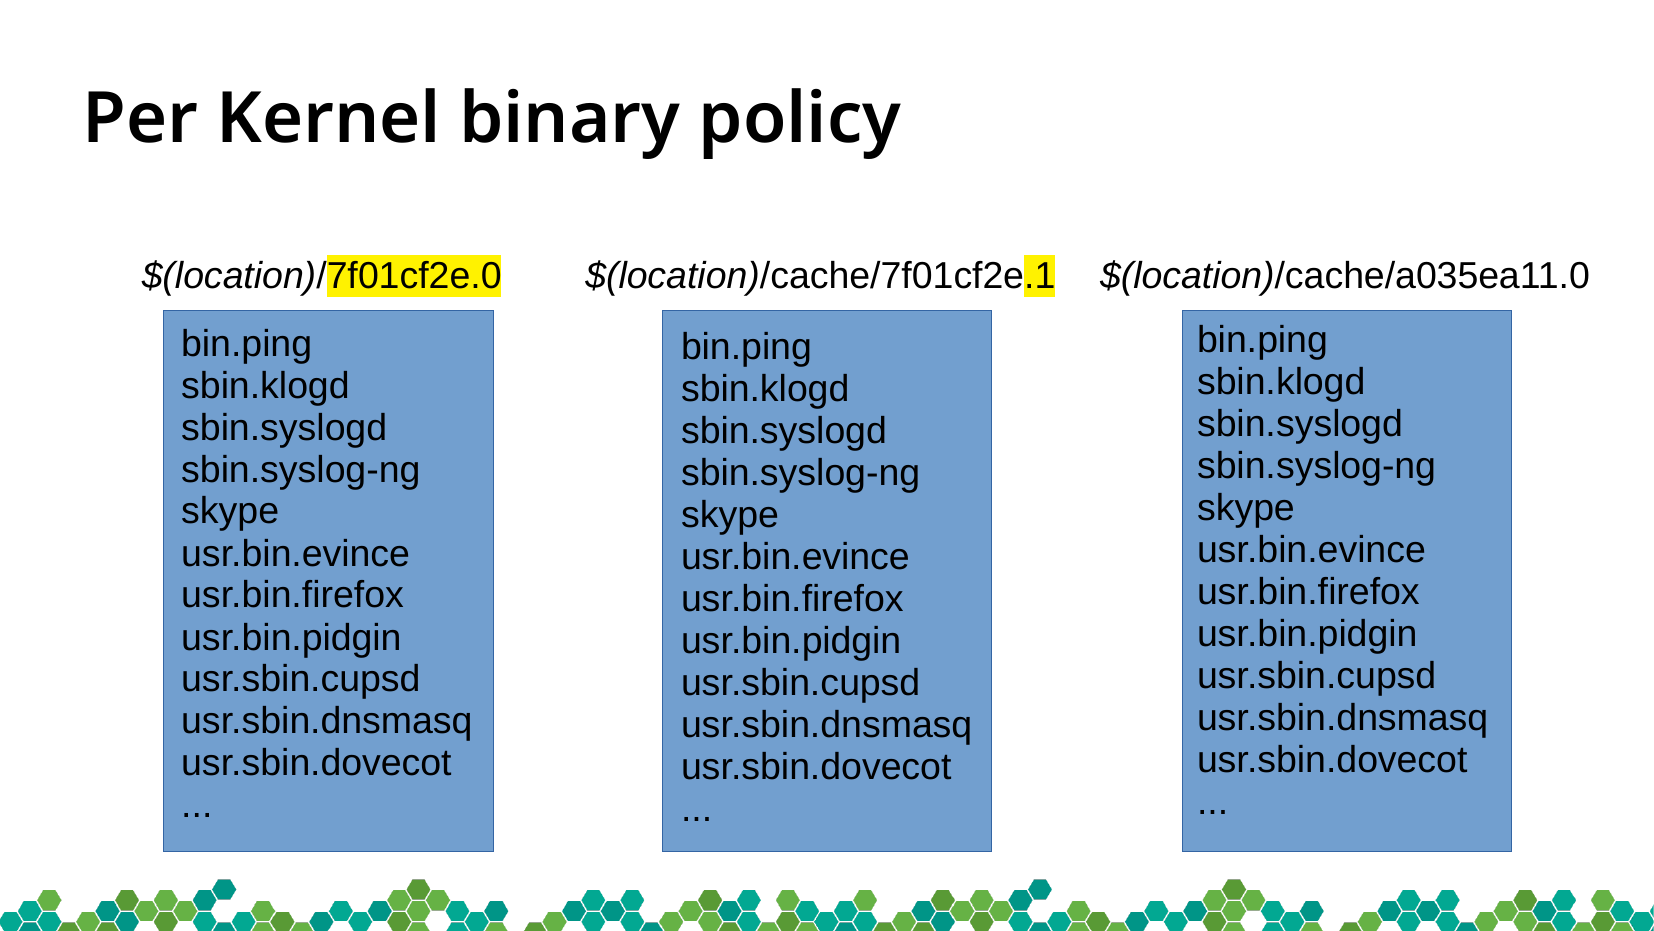

# Per Kernel binary policy
$(location)/cache/a035ea11.0
$(location)/7f01cf2e.0
$(location)/cache/7f01cf2e.1
bin.ping
sbin.klogd
sbin.syslogd
sbin.syslog-ng
skype
usr.bin.evince
usr.bin.firefox
usr.bin.pidgin
usr.sbin.cupsd
usr.sbin.dnsmasq
usr.sbin.dovecot
...
bin.ping
sbin.klogd
sbin.syslogd
sbin.syslog-ng
skype
usr.bin.evince
usr.bin.firefox
usr.bin.pidgin
usr.sbin.cupsd
usr.sbin.dnsmasq
usr.sbin.dovecot
...
bin.ping
sbin.klogd
sbin.syslogd
sbin.syslog-ng
skype
usr.bin.evince
usr.bin.firefox
usr.bin.pidgin
usr.sbin.cupsd
usr.sbin.dnsmasq
usr.sbin.dovecot
...